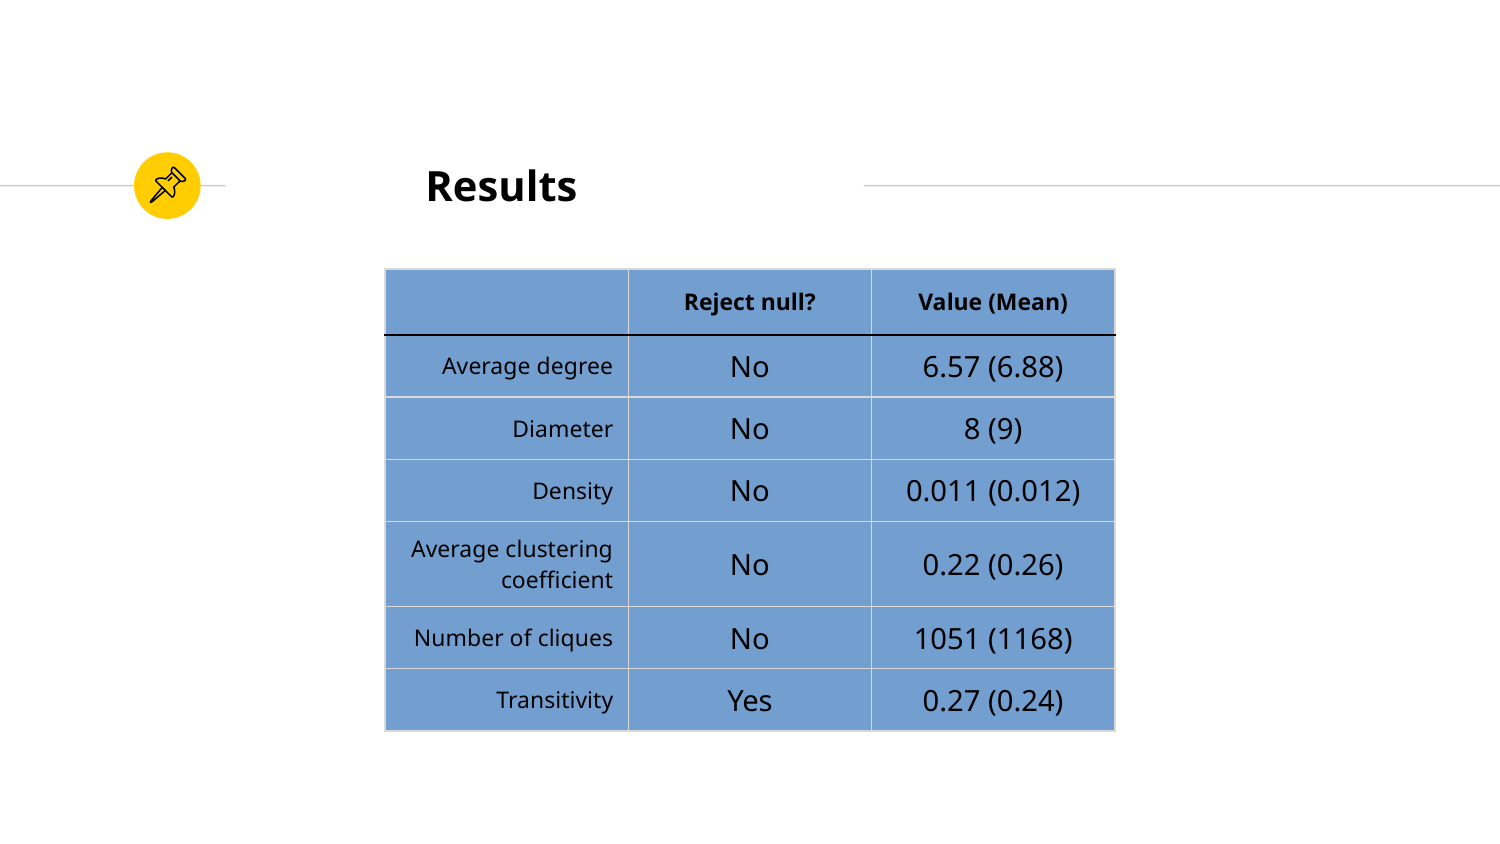

# Results
| | Reject null? | Value (Mean) |
| --- | --- | --- |
| Average degree | No | 6.57 (6.88) |
| Diameter | No | 8 (9) |
| Density | No | 0.011 (0.012) |
| Average clustering coefficient | No | 0.22 (0.26) |
| Number of cliques | No | 1051 (1168) |
| Transitivity | Yes | 0.27 (0.24) |